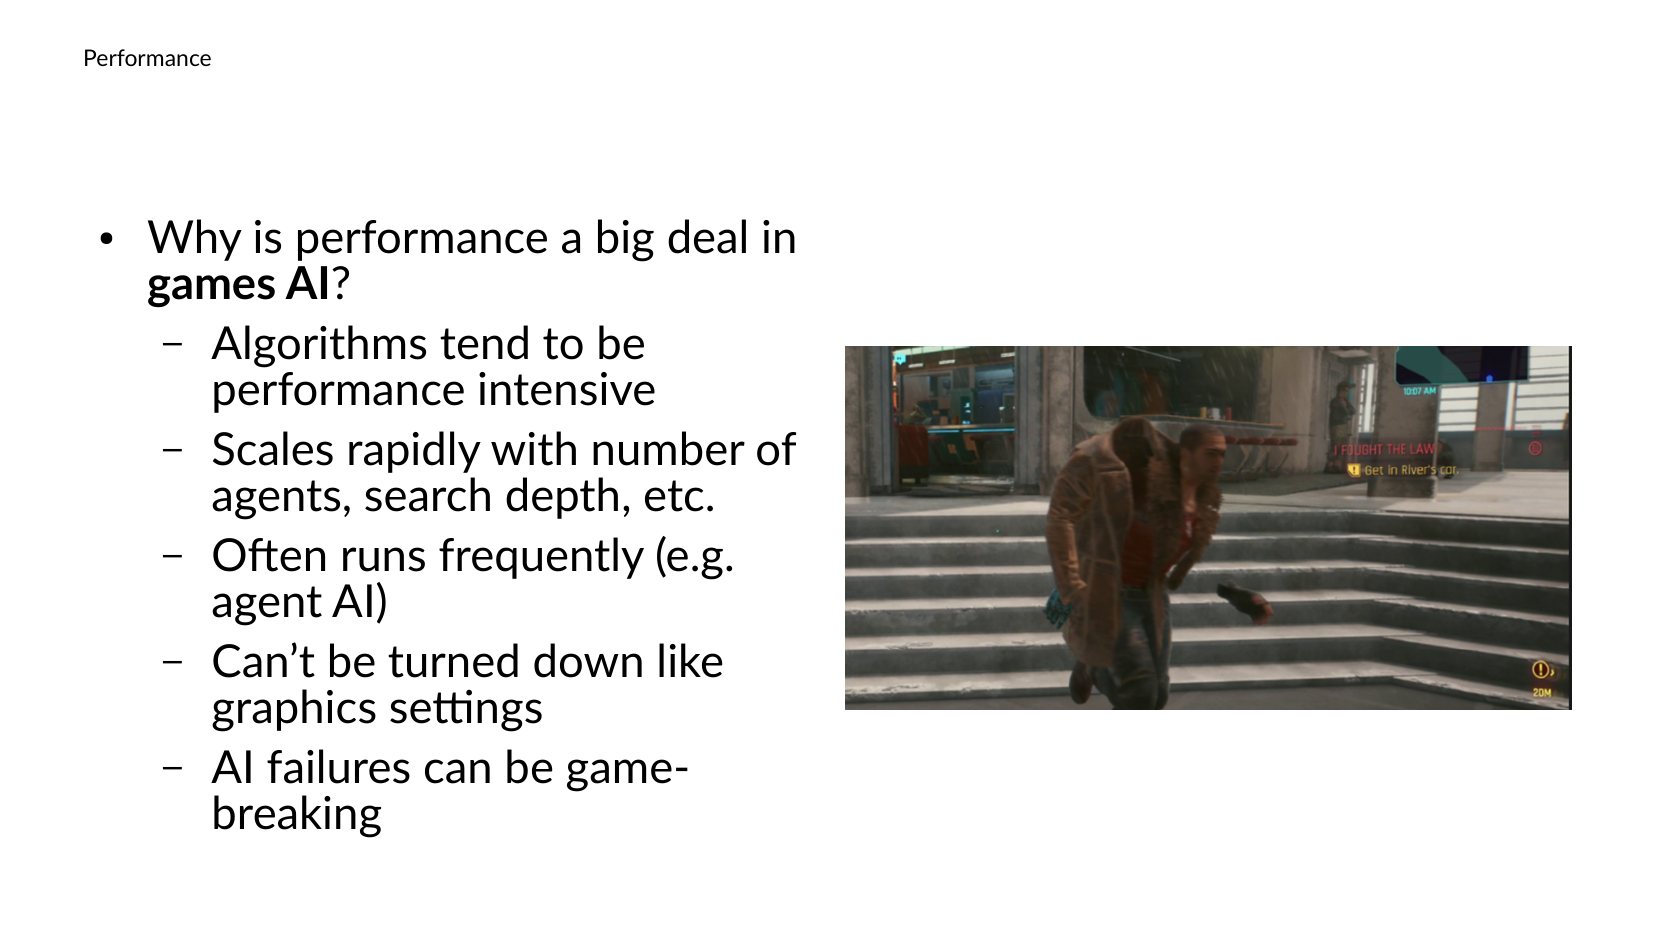

# Performance
Why is performance a big deal in games AI?
Algorithms tend to be performance intensive
Scales rapidly with number of agents, search depth, etc.
Often runs frequently (e.g. agent AI)
Can’t be turned down like graphics settings
AI failures can be game-breaking